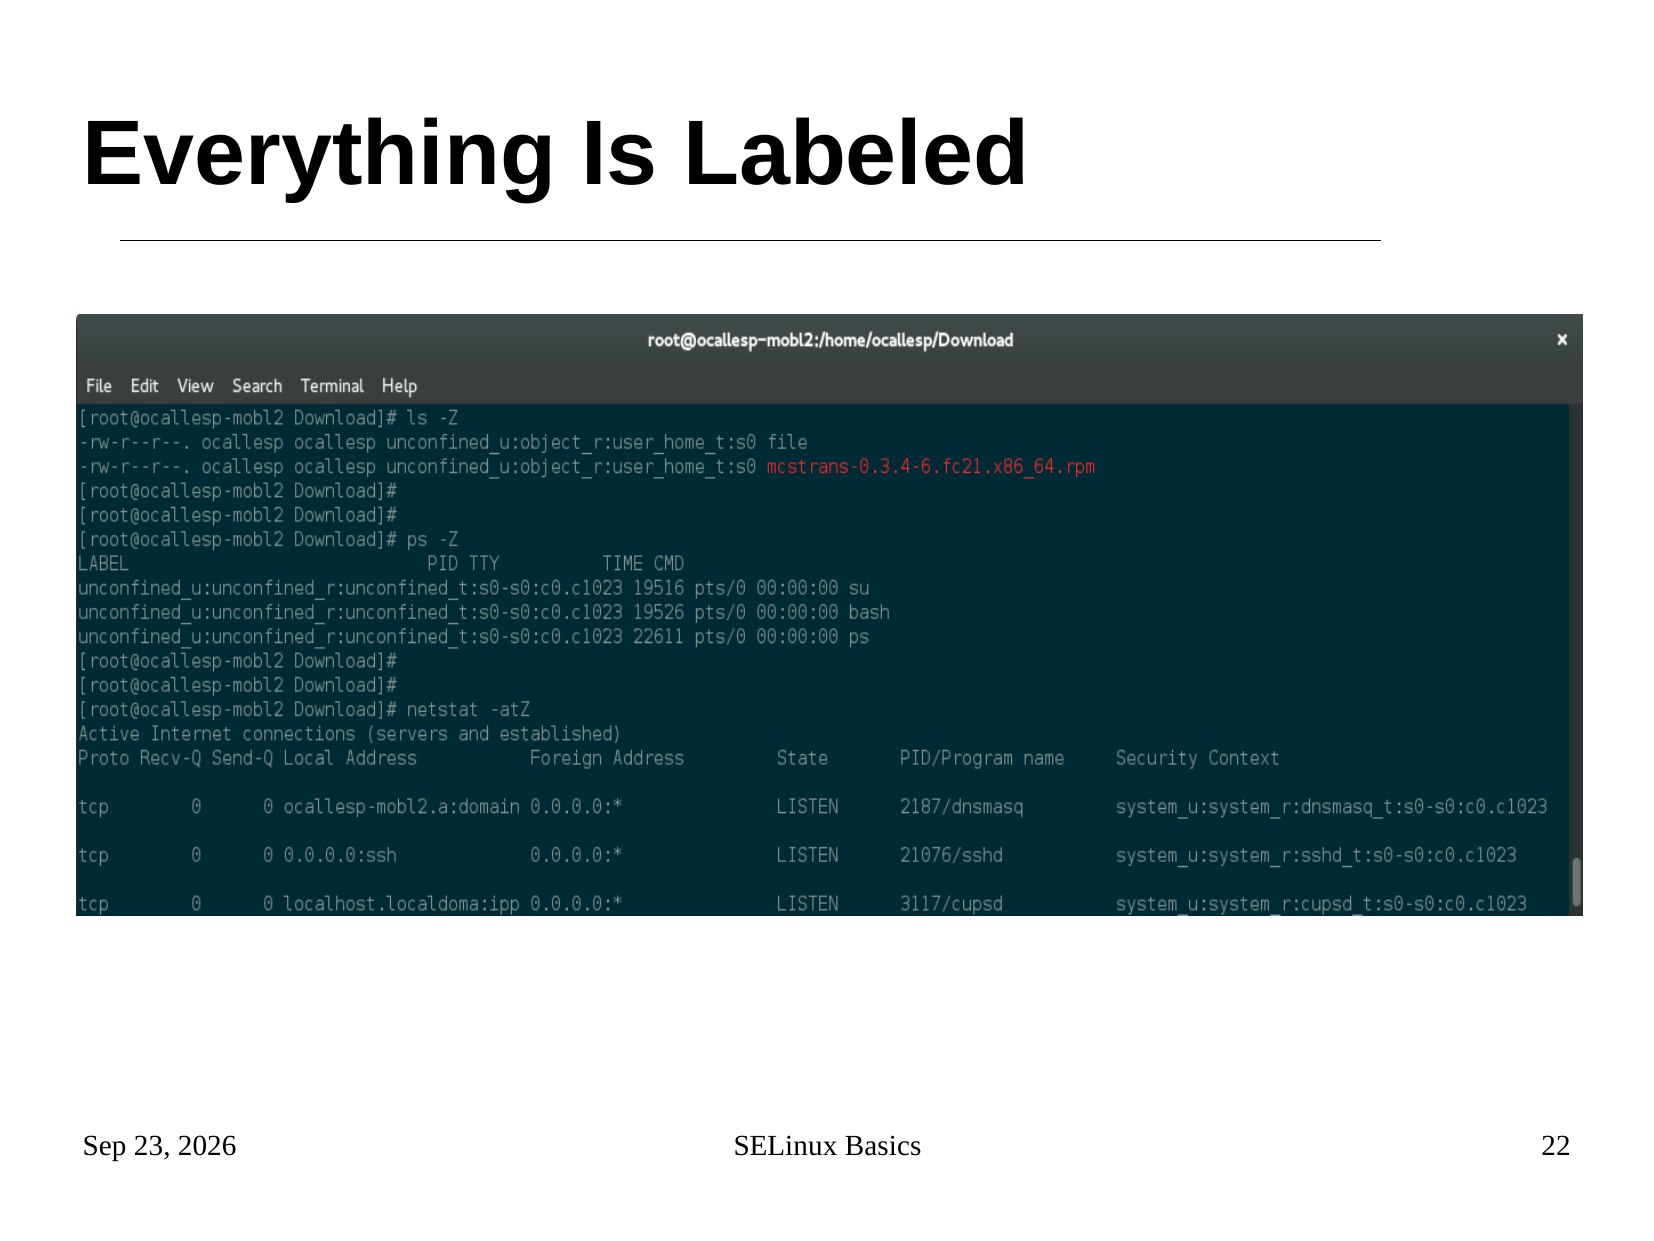

# Everything Is Labeled
SELinux Basics
22